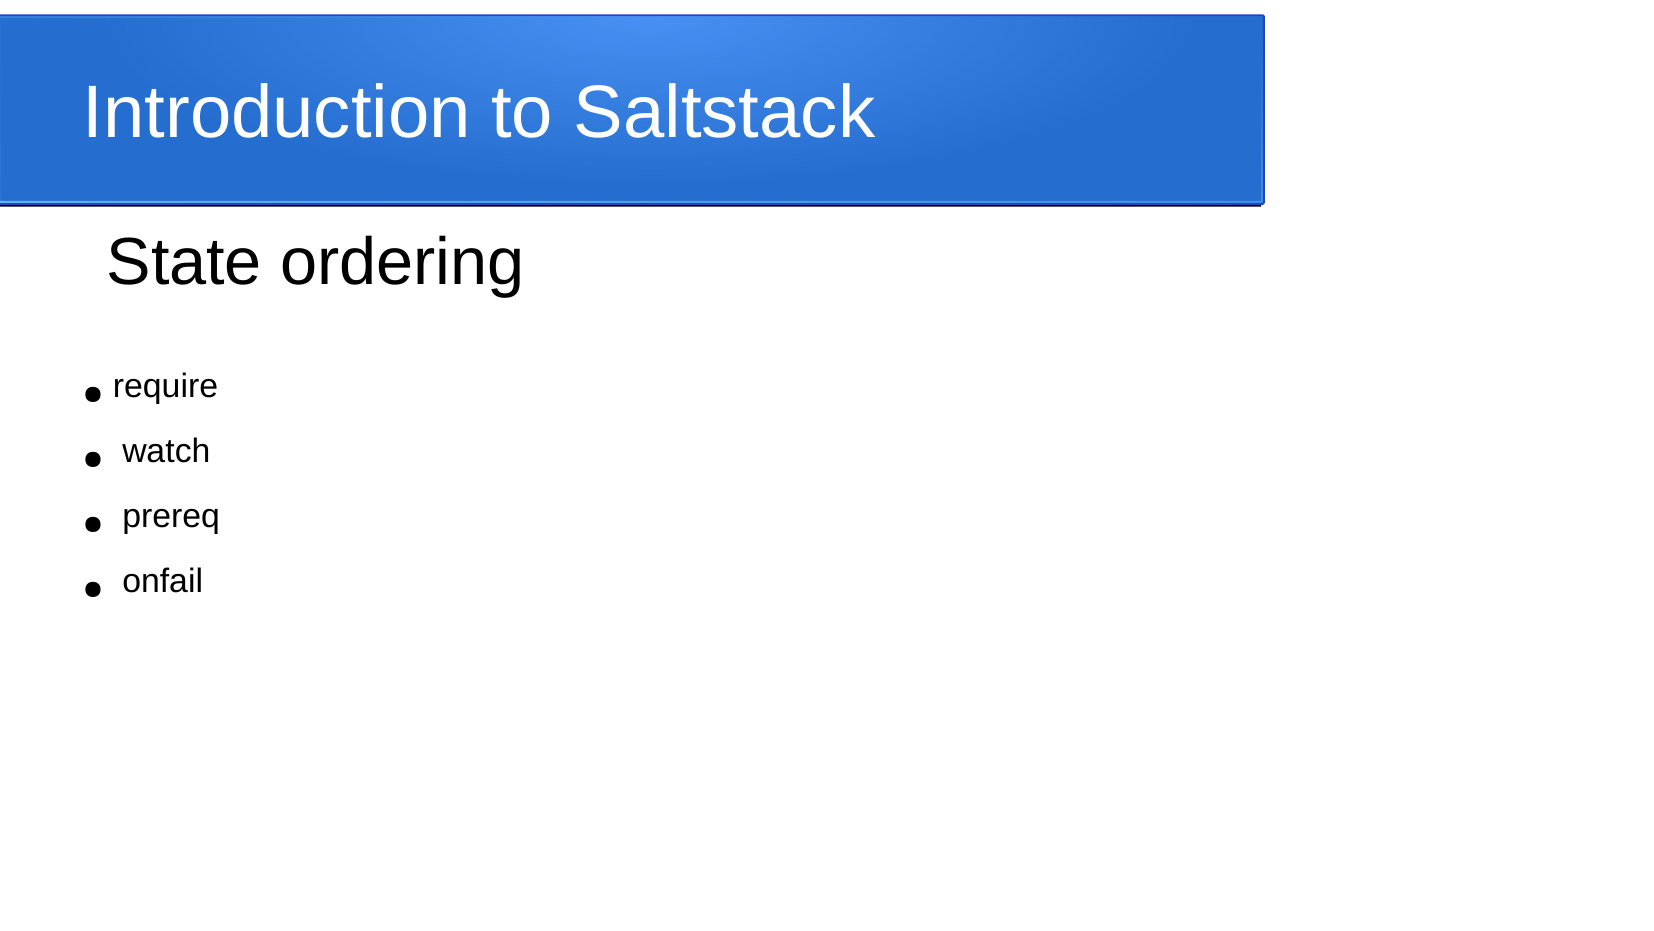

# Introduction to Saltstack
State ordering
 require
 watch
 prereq
 onfail